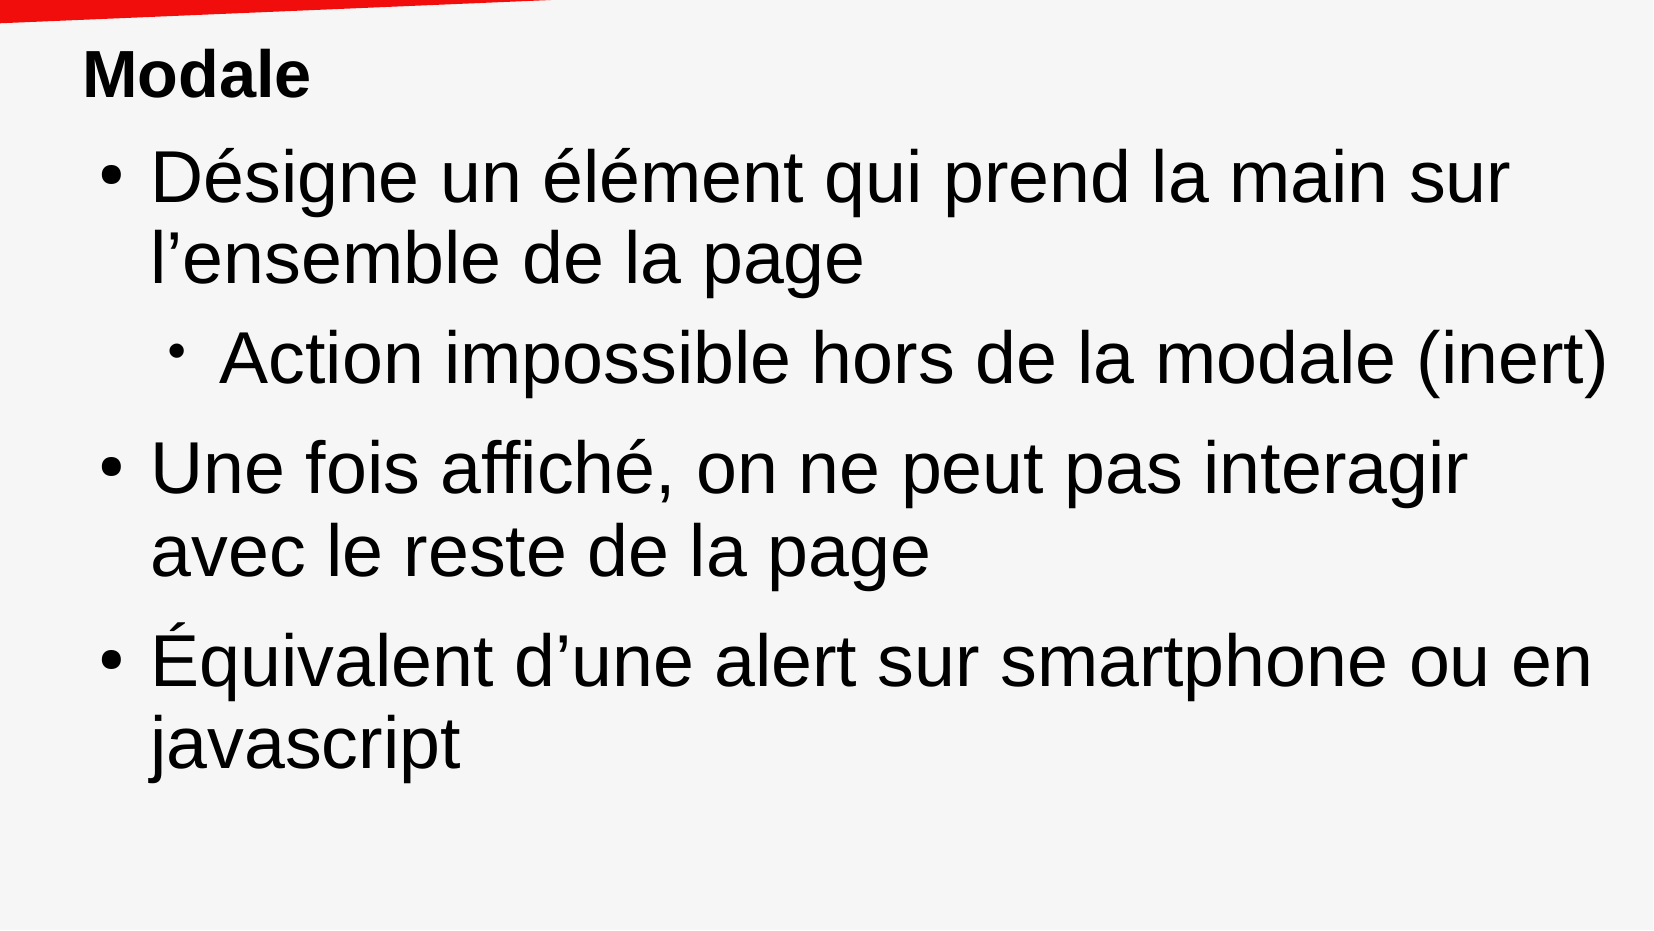

# Modale
Désigne un élément qui prend la main sur l’ensemble de la page
Action impossible hors de la modale (inert)
Une fois affiché, on ne peut pas interagir avec le reste de la page
Équivalent d’une alert sur smartphone ou en javascript